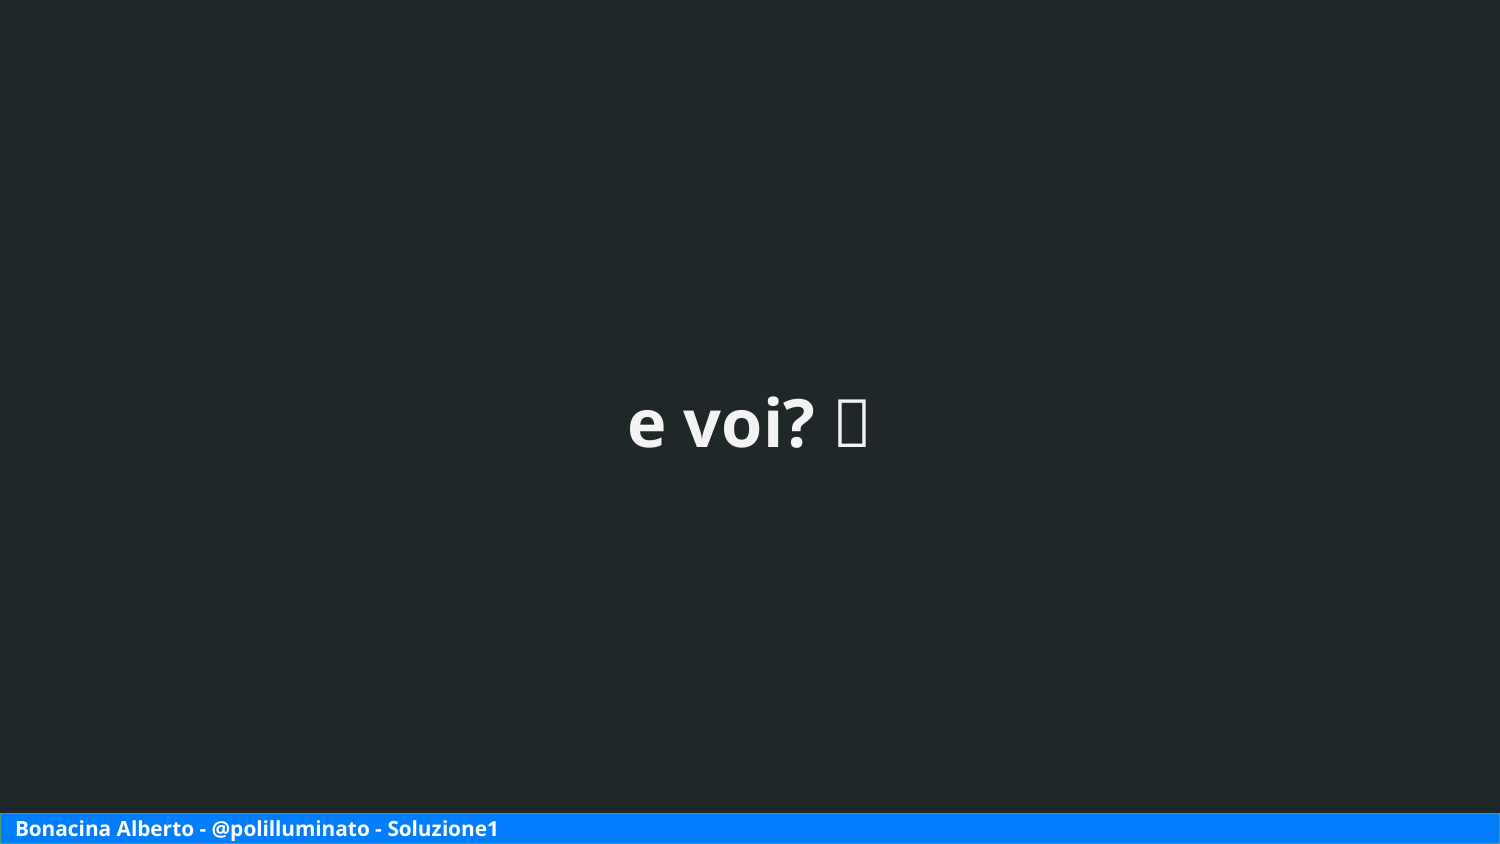

e voi? 🤔
Bonacina Alberto - @polilluminato - Soluzione1